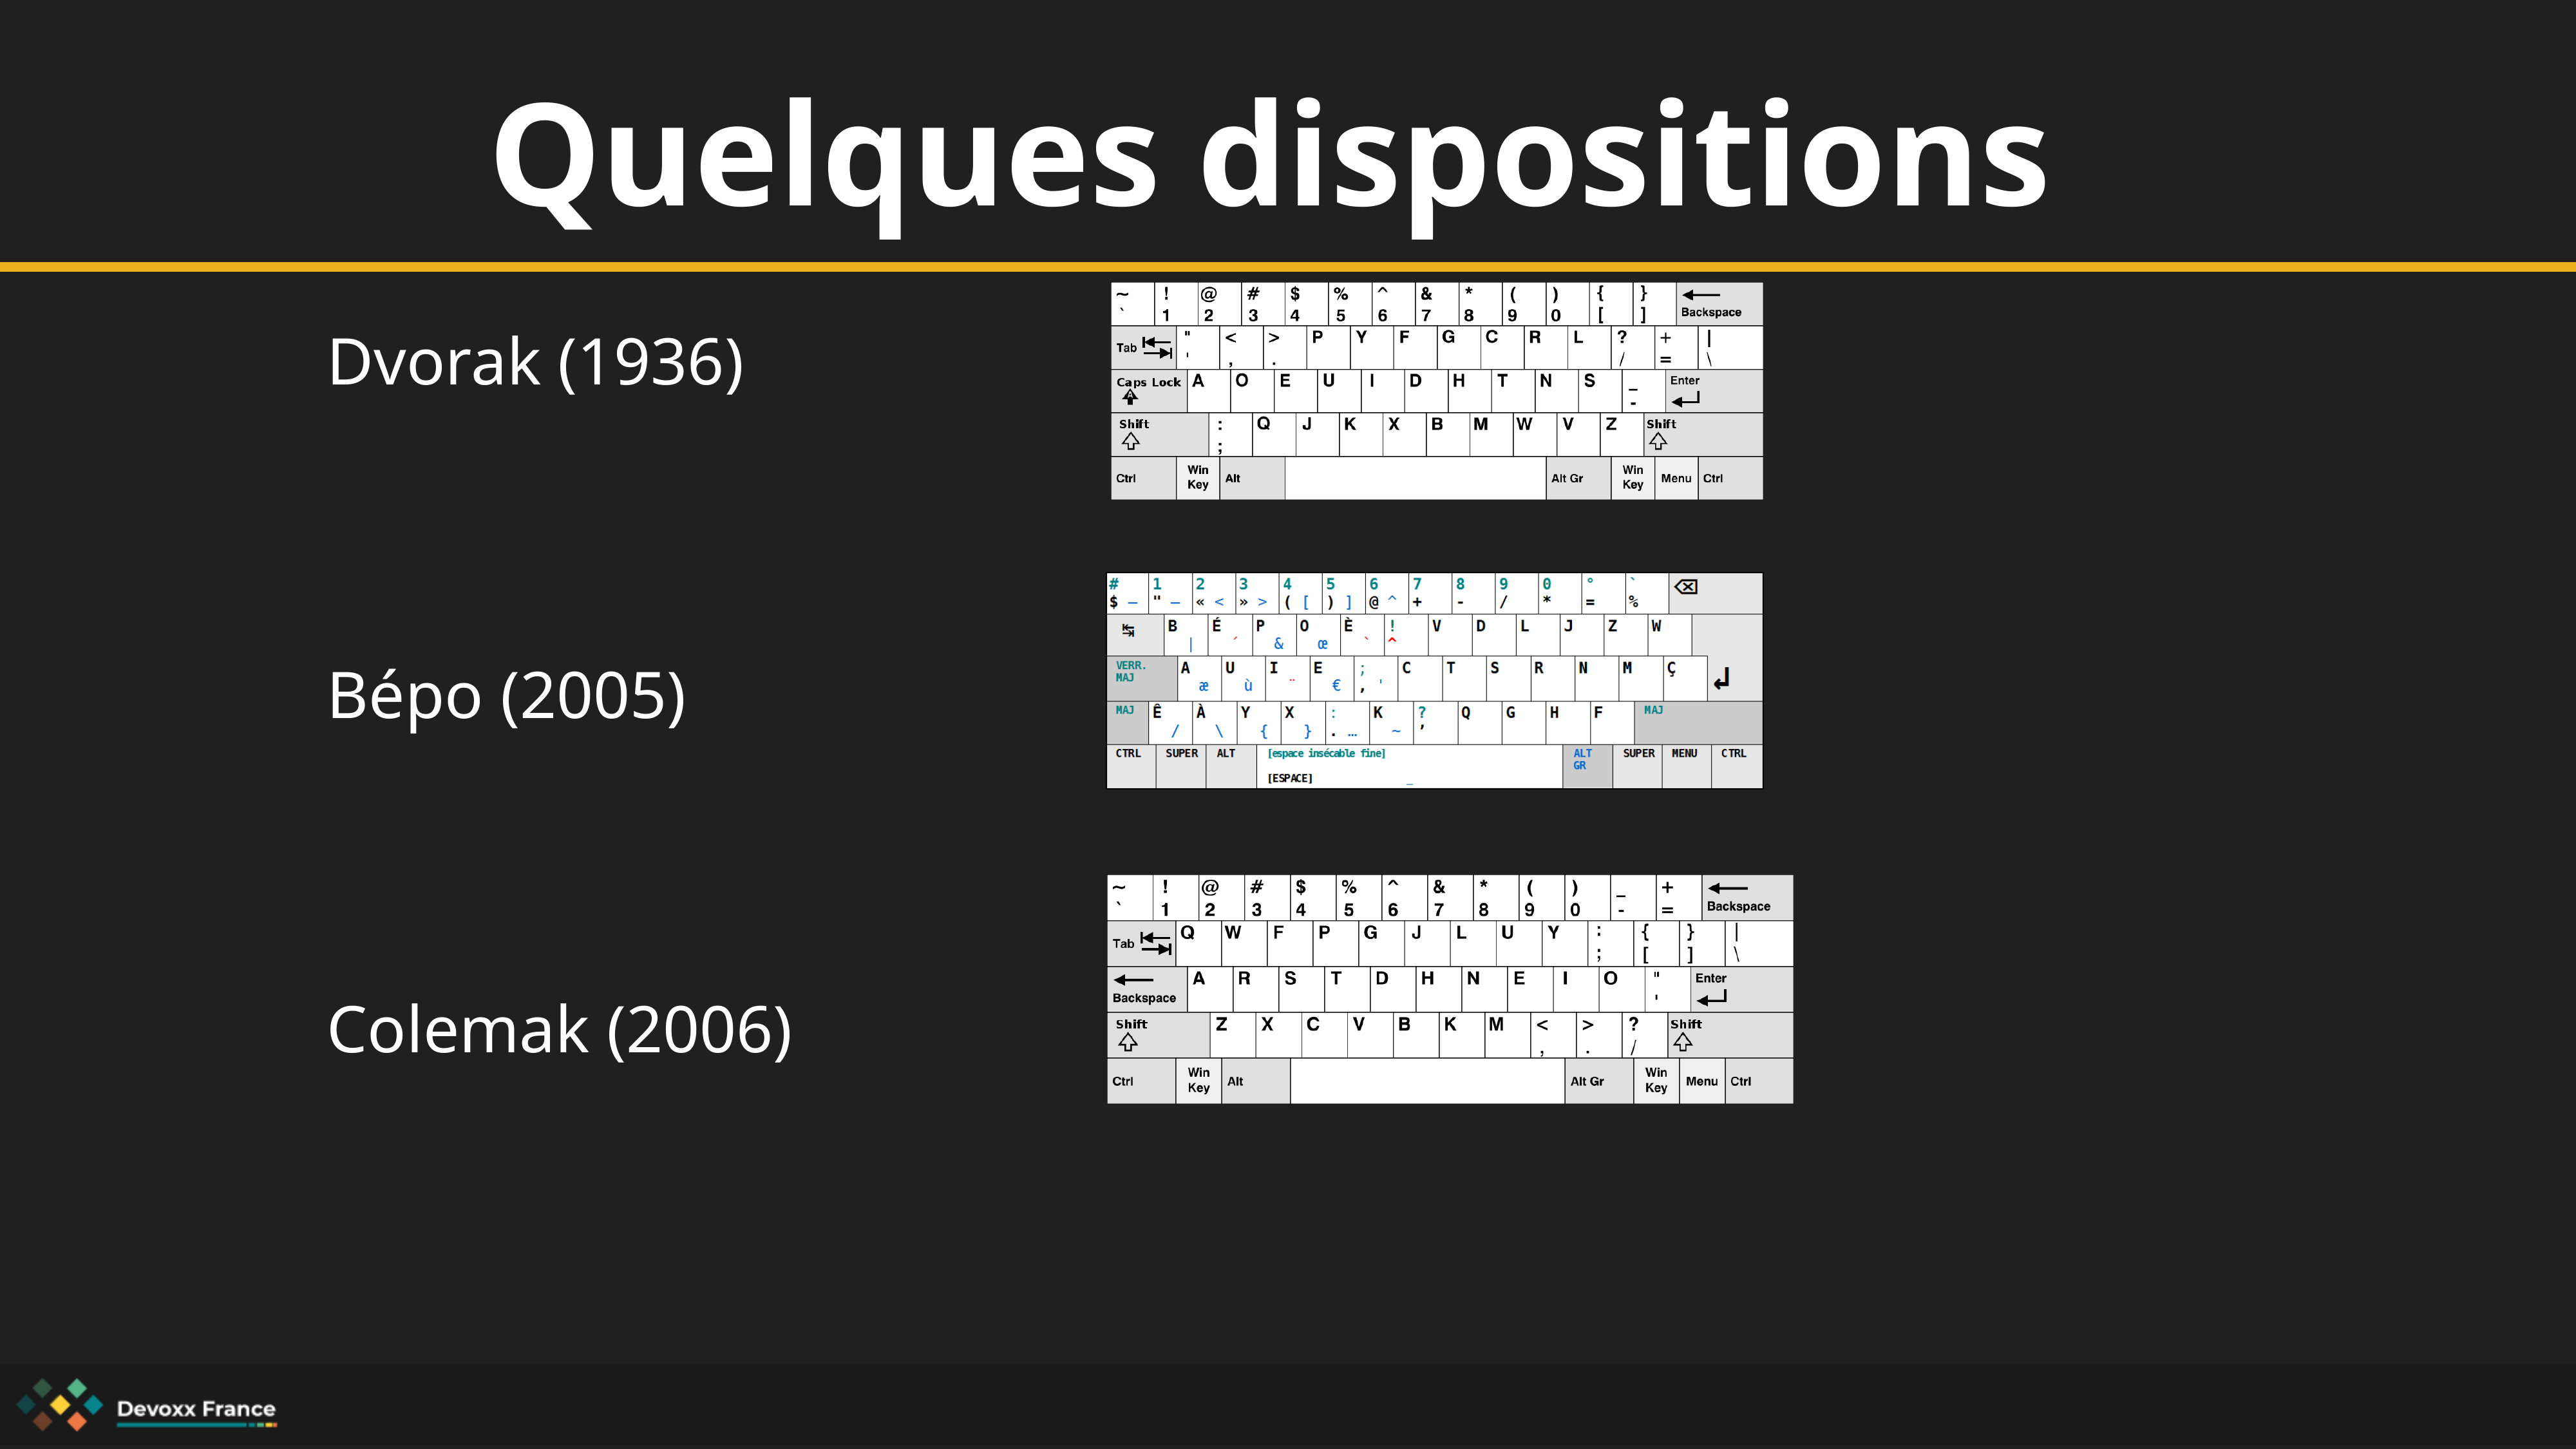

Quelques dispositions
Dvorak (1936)
Bépo (2005)
Colemak (2006)